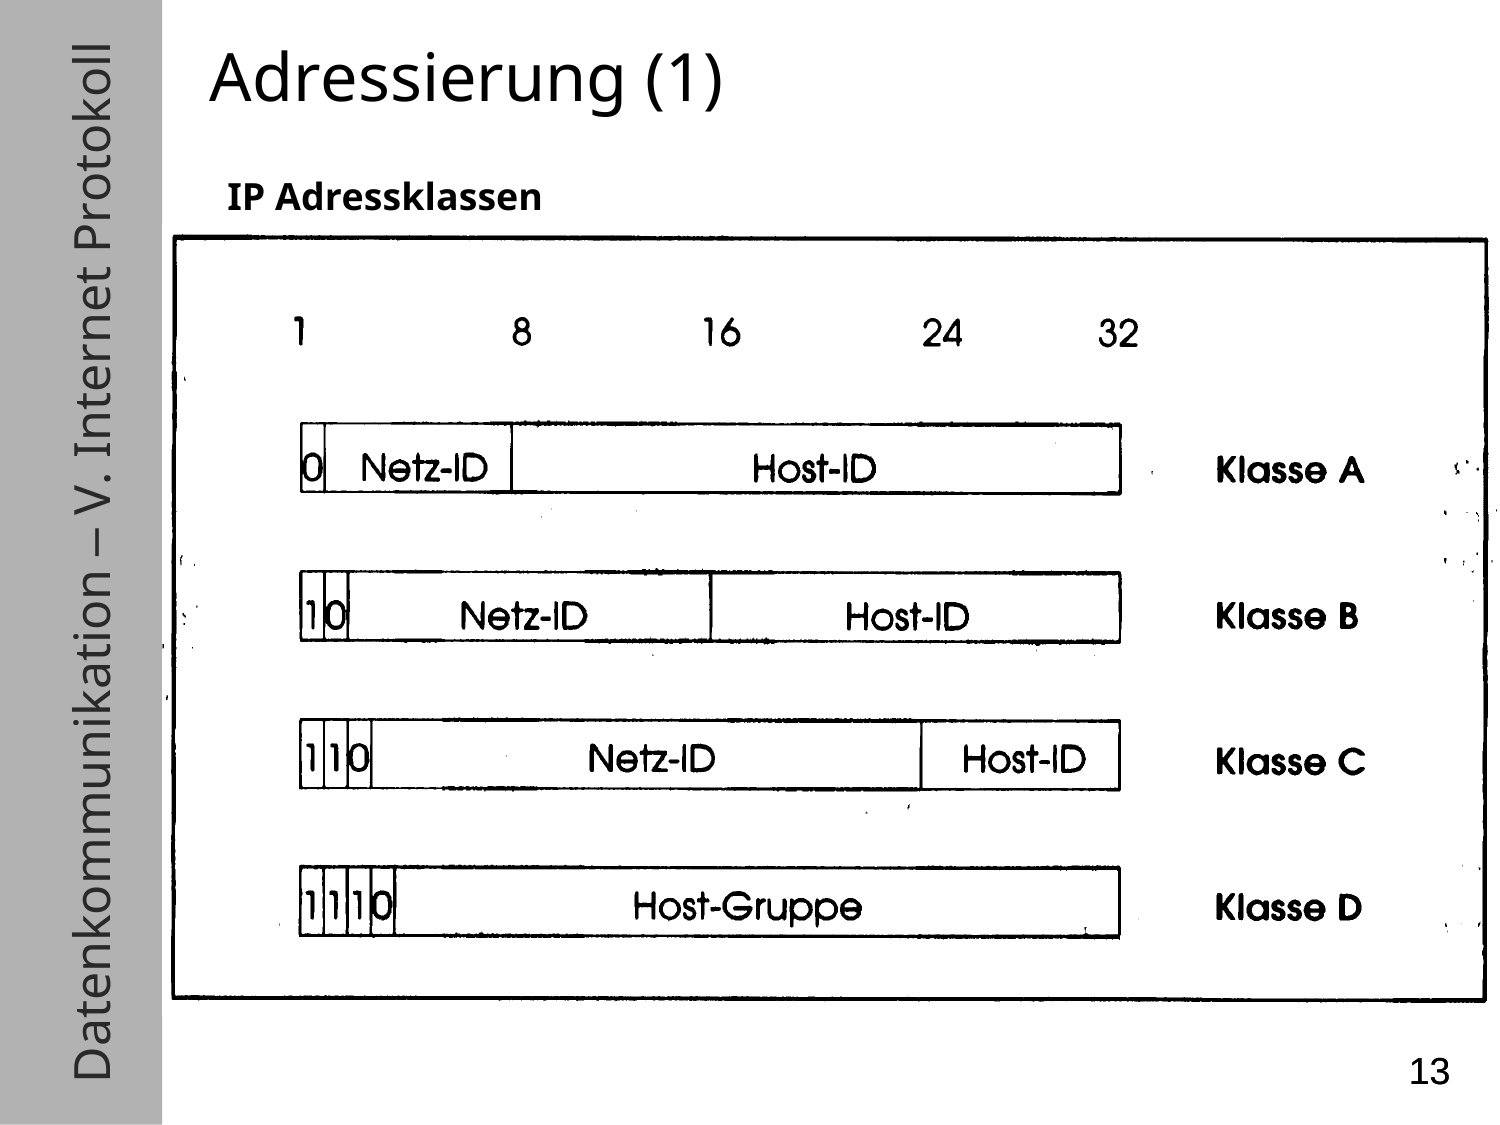

Adressierung (1)
IP Adressklassen
Datenkommunikation – V. Internet Protokoll